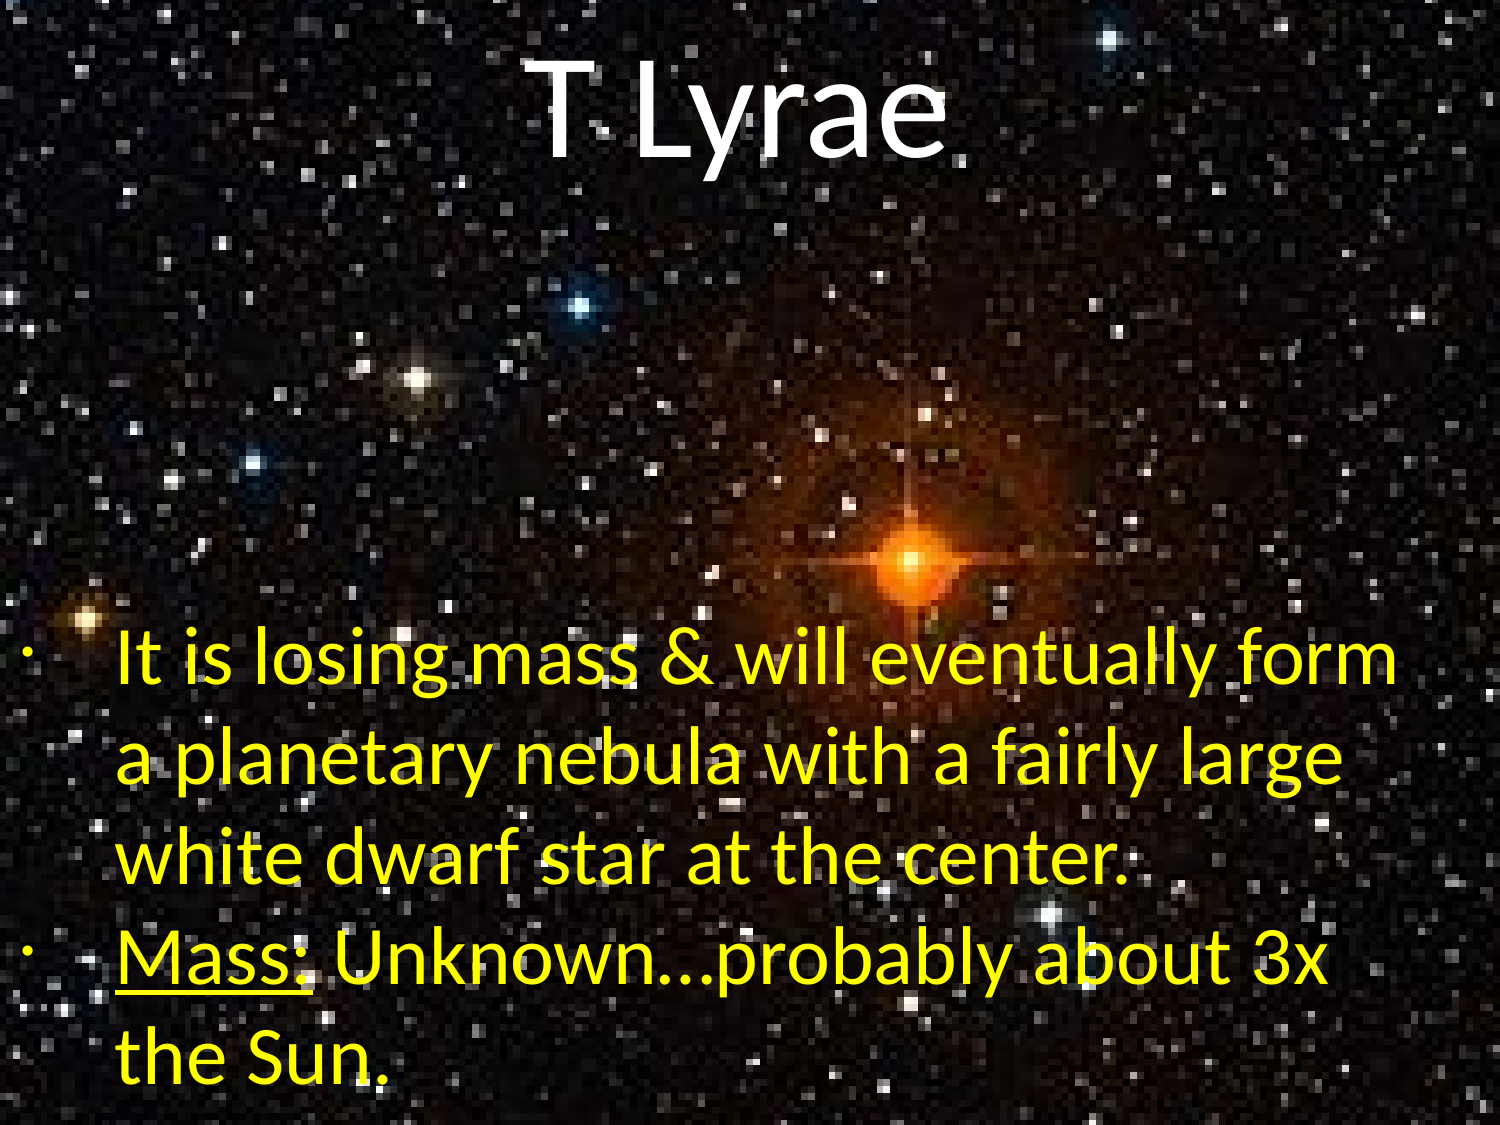

T Lyrae
It is losing mass & will eventually form a planetary nebula with a fairly large white dwarf star at the center.
Mass: Unknown…probably about 3x the Sun.